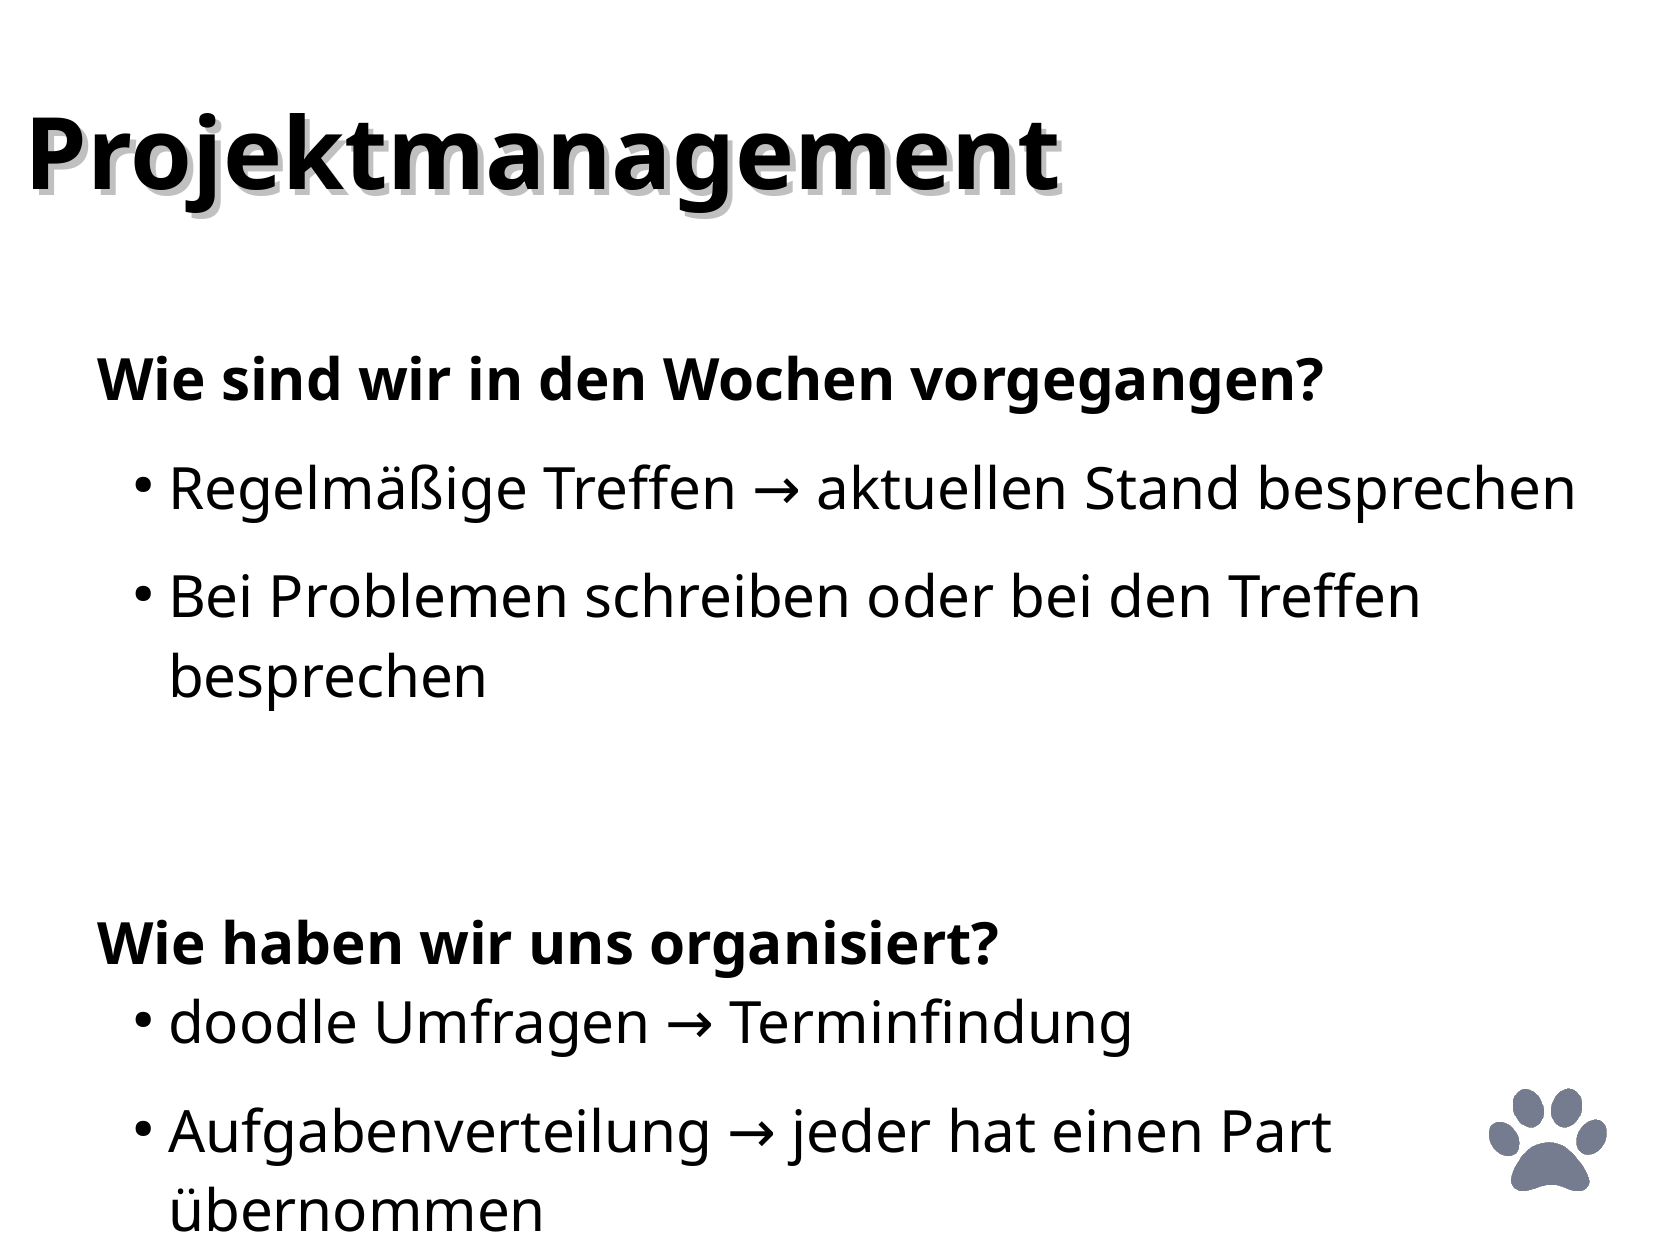

# Projektmanagement
Wie sind wir in den Wochen vorgegangen?
Regelmäßige Treffen → aktuellen Stand besprechen
Bei Problemen schreiben oder bei den Treffen besprechen
Wie haben wir uns organisiert?
doodle Umfragen → Terminfindung
Aufgabenverteilung → jeder hat einen Part übernommen